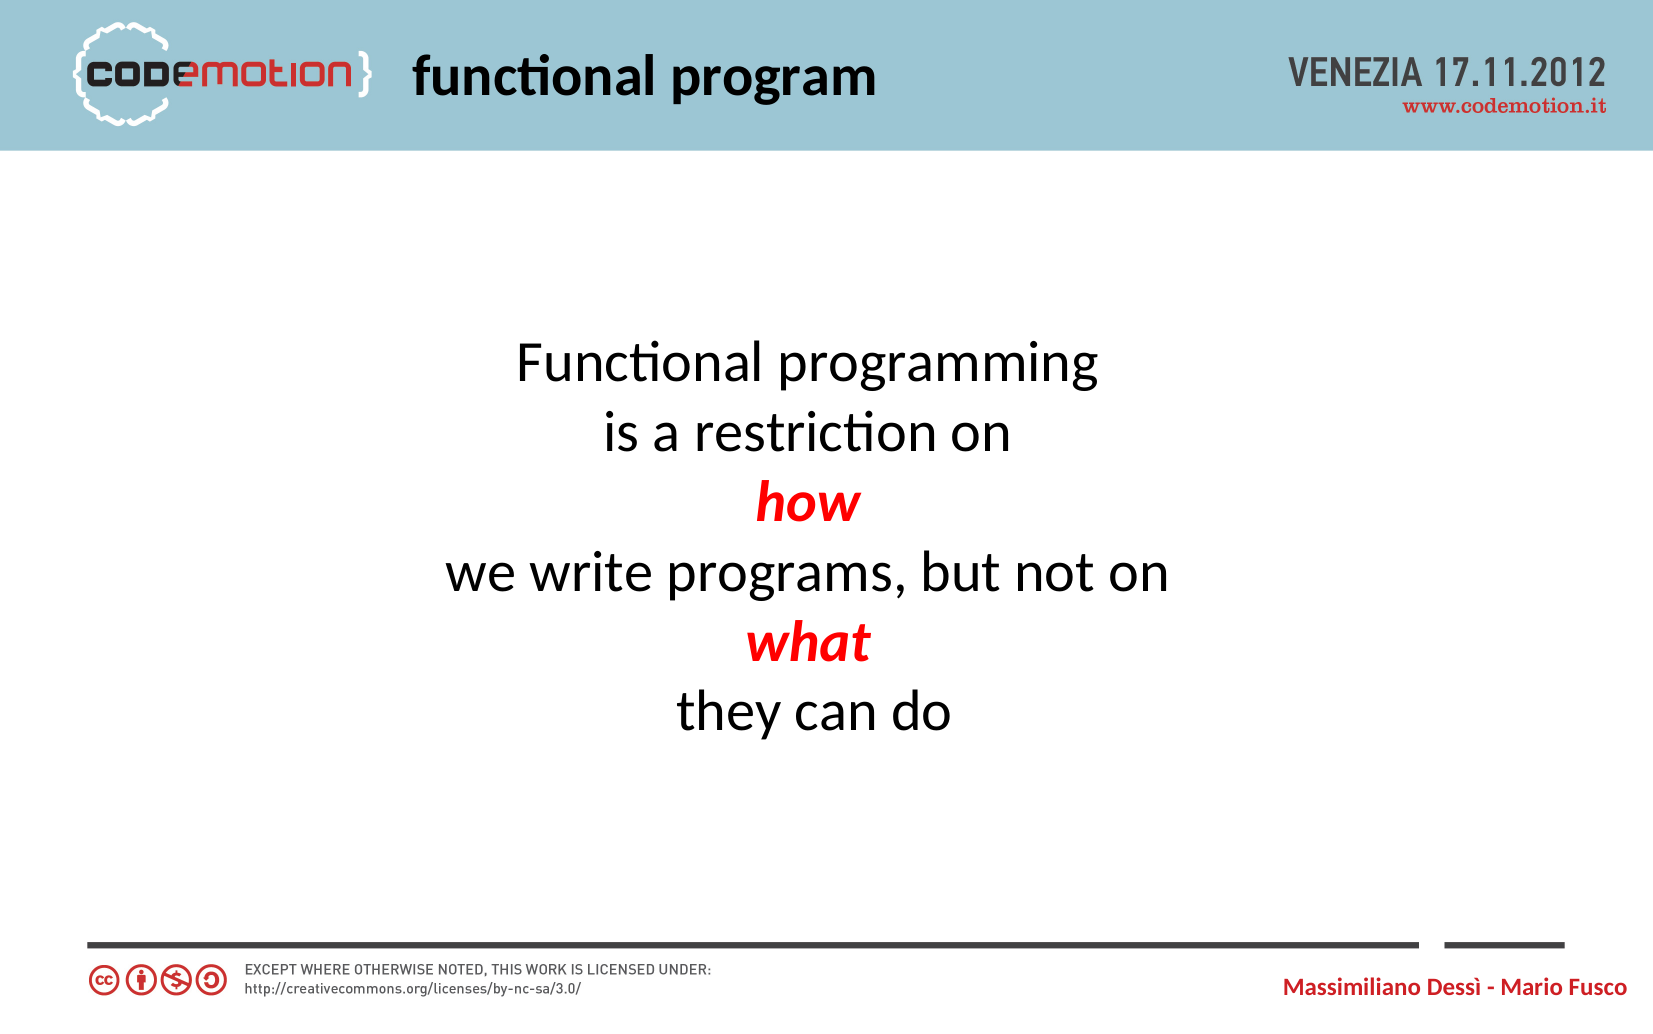

functional program
Functional programming
is a restriction on
how
we write programs, but not on
what
they can do